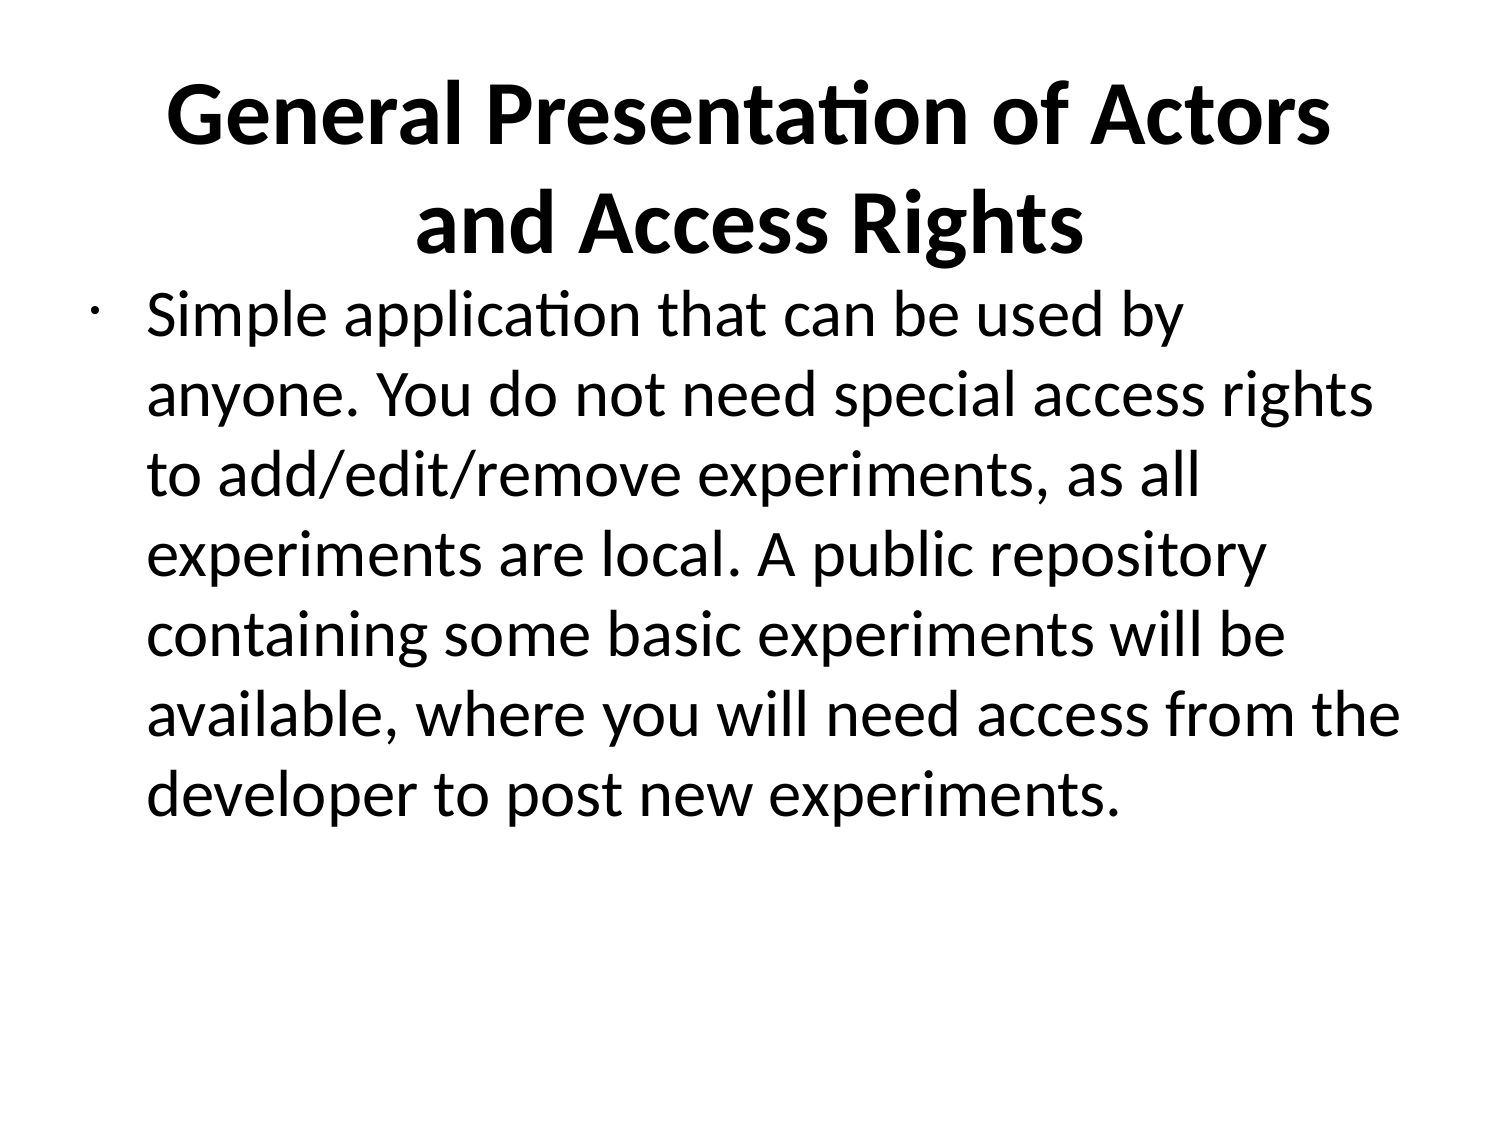

# General Presentation of Actors and Access Rights
Simple application that can be used by anyone. You do not need special access rights to add/edit/remove experiments, as all experiments are local. A public repository containing some basic experiments will be available, where you will need access from the developer to post new experiments.